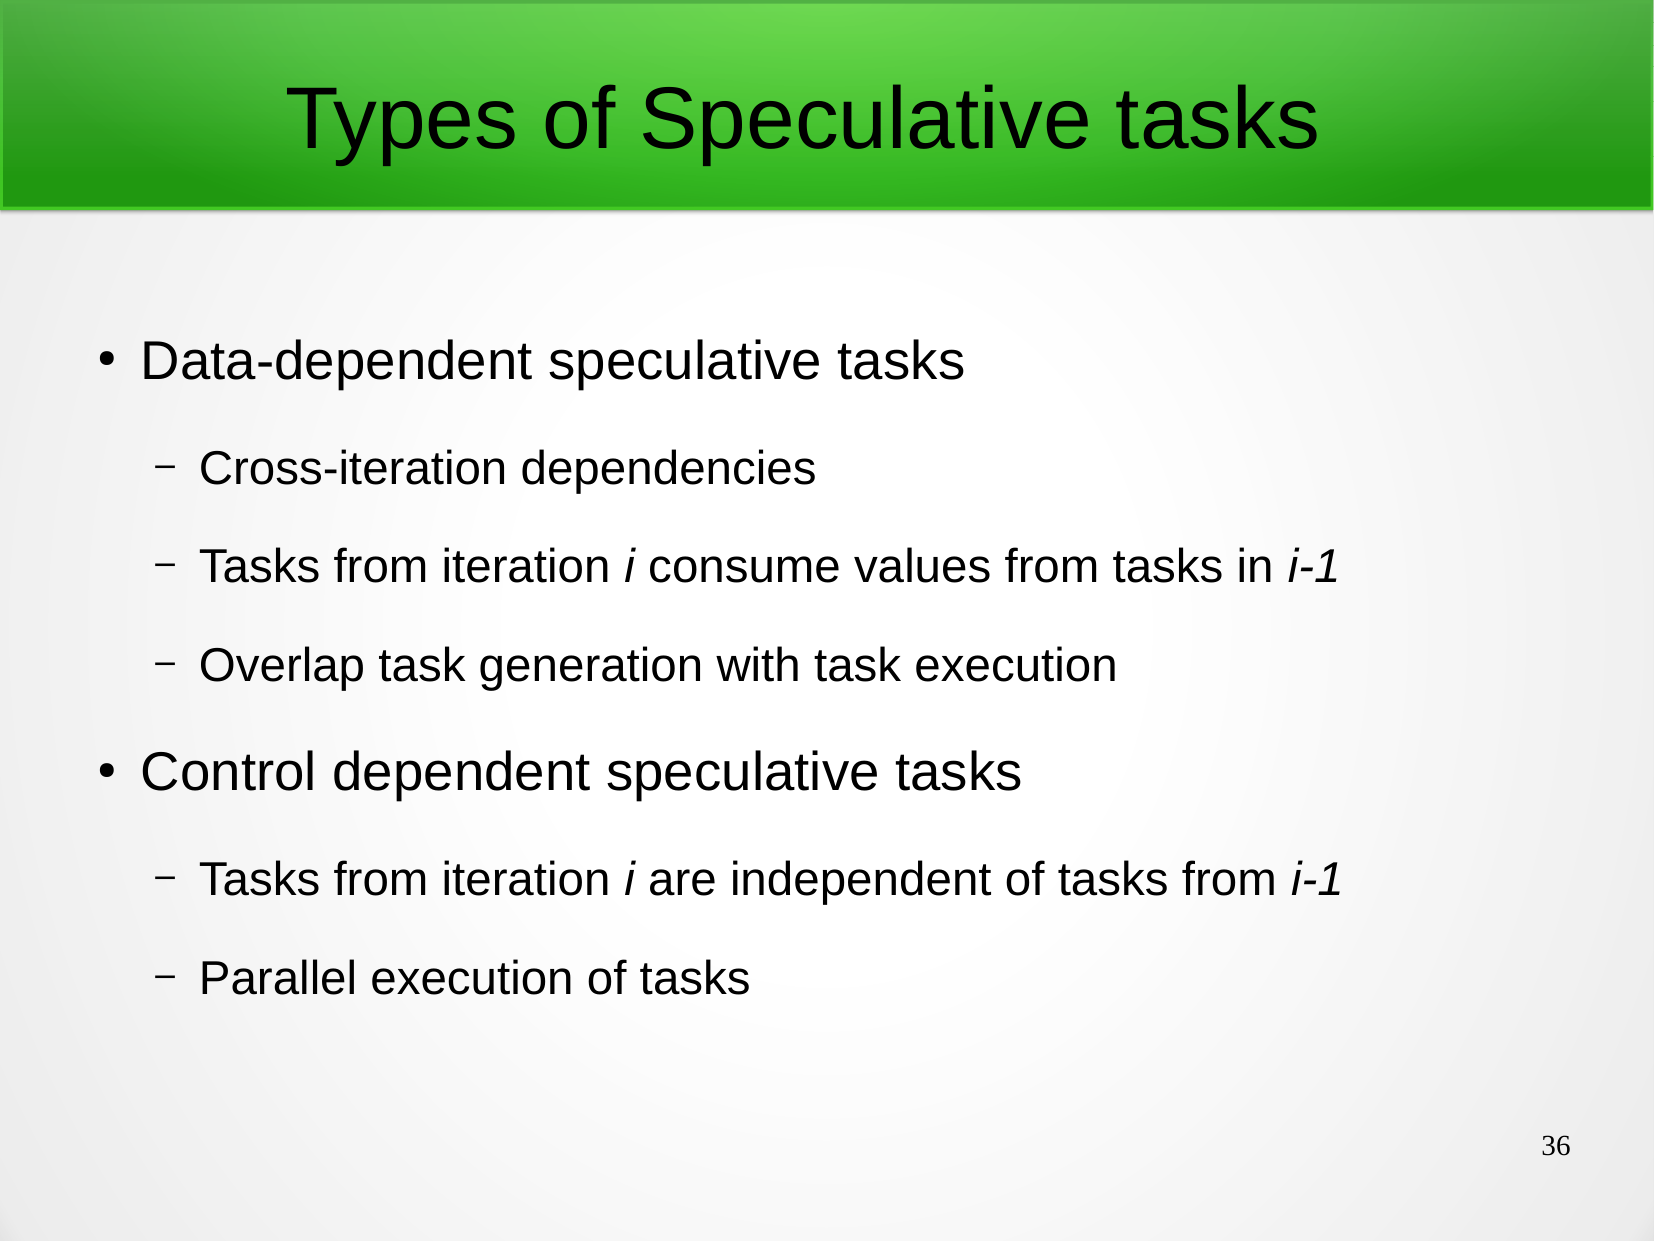

# Types of Speculative tasks
Data-dependent speculative tasks
Cross-iteration dependencies
Tasks from iteration i consume values from tasks in i-1
Overlap task generation with task execution
Control dependent speculative tasks
Tasks from iteration i are independent of tasks from i-1
Parallel execution of tasks
36